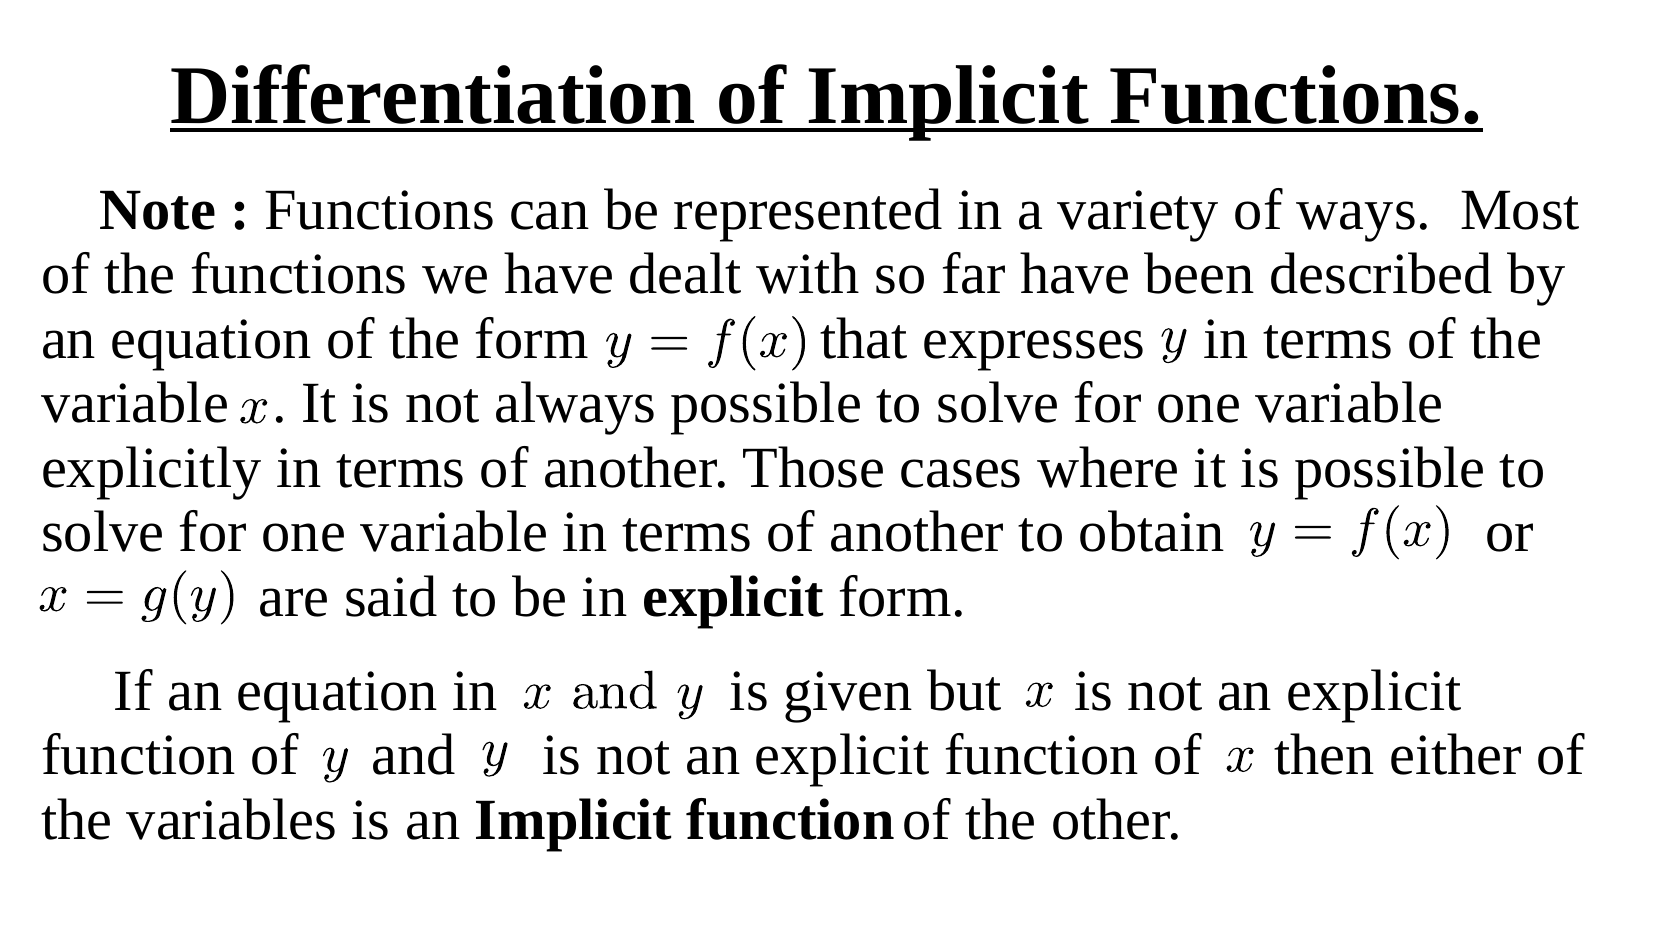

# Differentiation of Implicit Functions.
 Note : Functions can be represented in a variety of ways. Most of the functions we have dealt with so far have been described by an equation of the form that expresses in terms of the variable . It is not always possible to solve for one variable explicitly in terms of another. Those cases where it is possible to solve for one variable in terms of another to obtain or are said to be in explicit form.
 If an equation in is given but is not an explicit function of and is not an explicit function of then either of the variables is an Implicit function of the other.